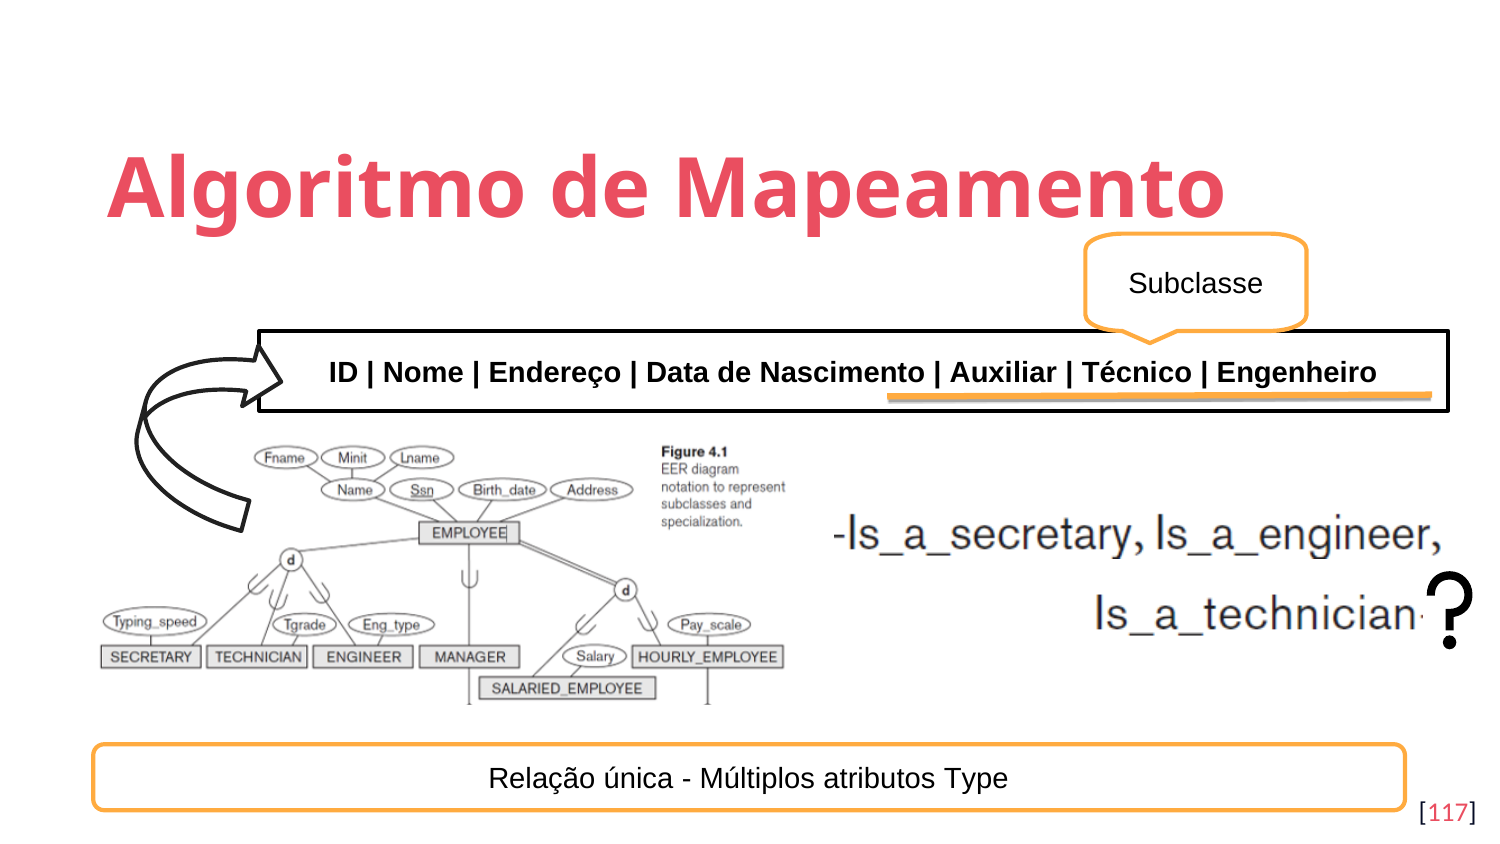

Algoritmo de Mapeamento
Subclasse
ID | Nome | Endereço | Data de Nascimento | Auxiliar | Técnico | Engenheiro
Relação única - Múltiplos atributos Type